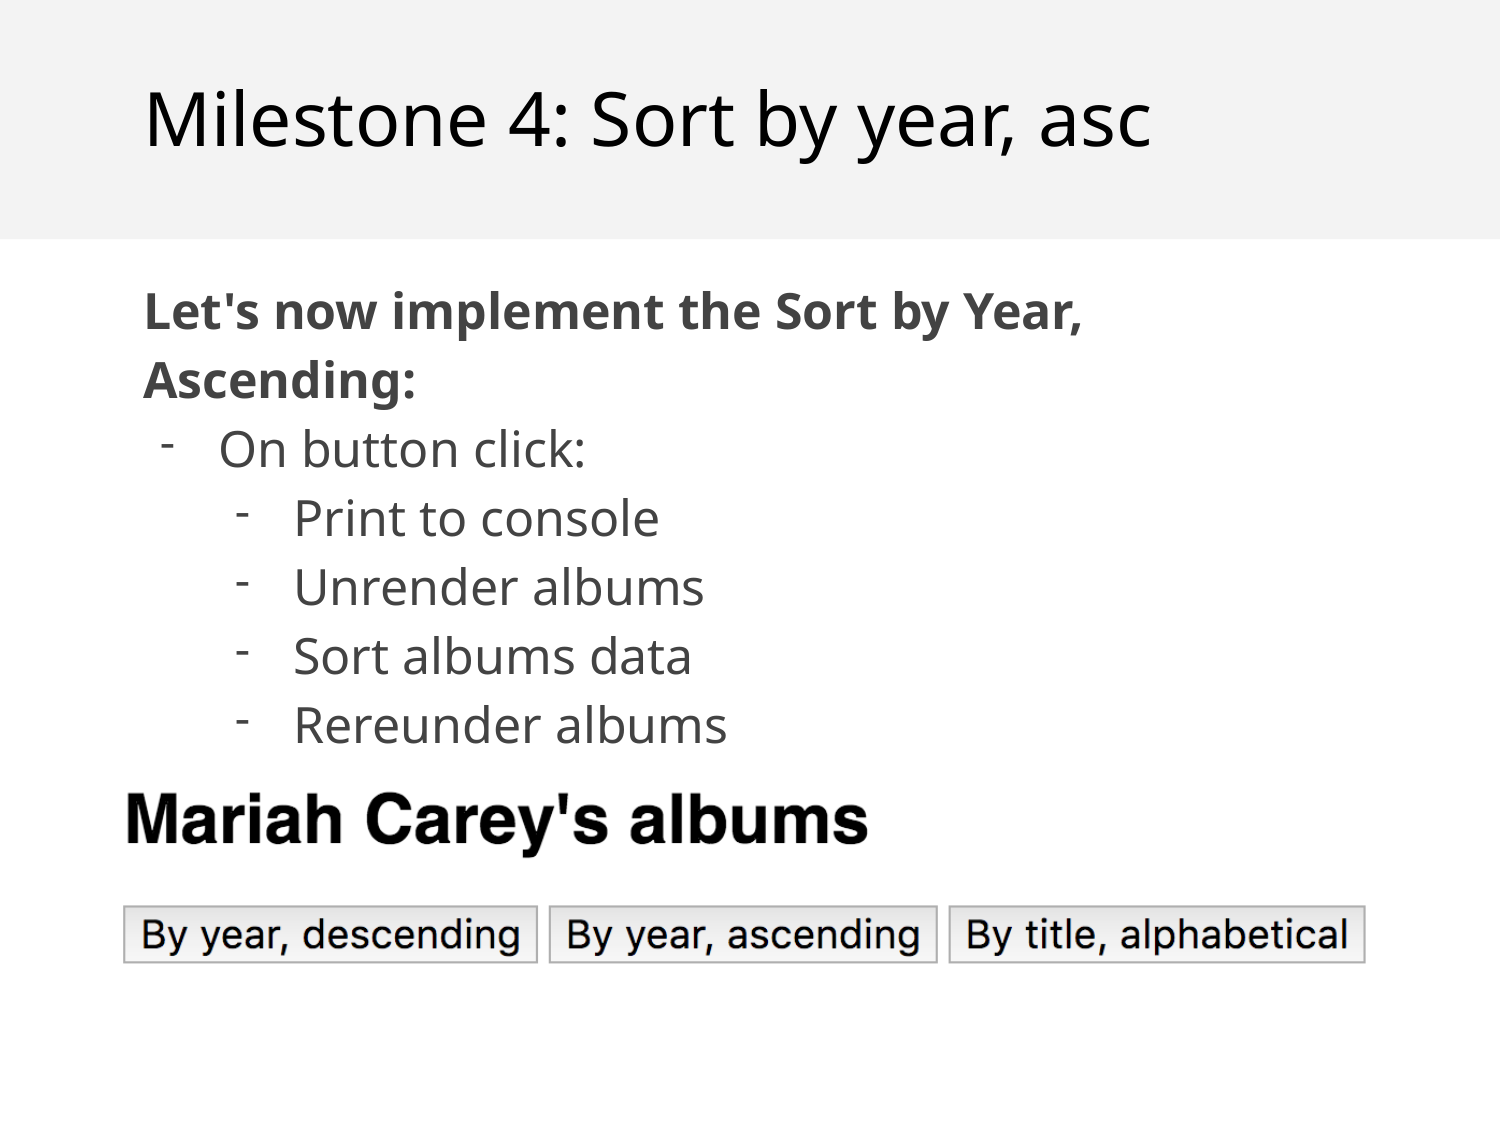

# Milestone 4: Sort by year, asc
Let's now implement the Sort by Year, Ascending:
On button click:
Print to console
Unrender albums
Sort albums data
Rereunder albums